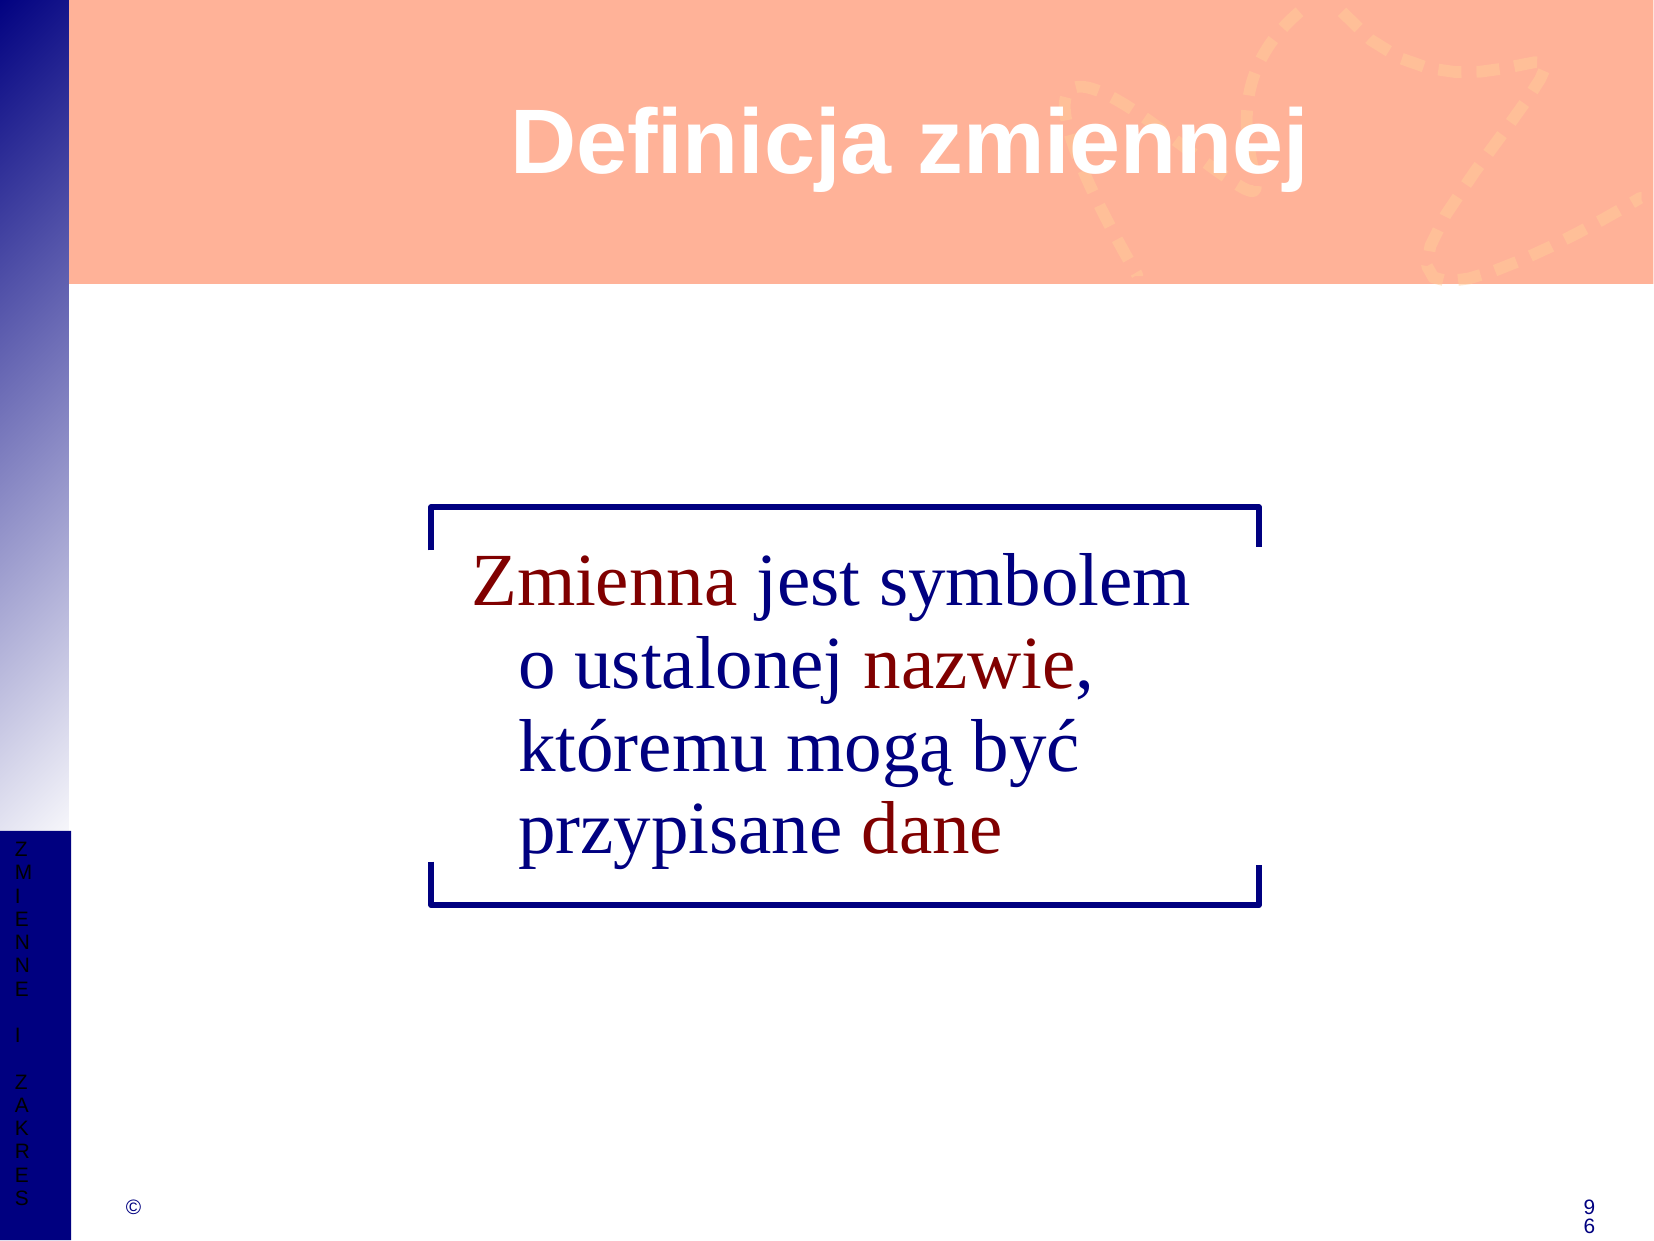

# Definicja zmiennej
Zmienna jest symbolem o ustalonej nazwie, któremu mogą być przypisane dane
Z
M
I
E
N
N
E
I
Z
A
K
R
E
S